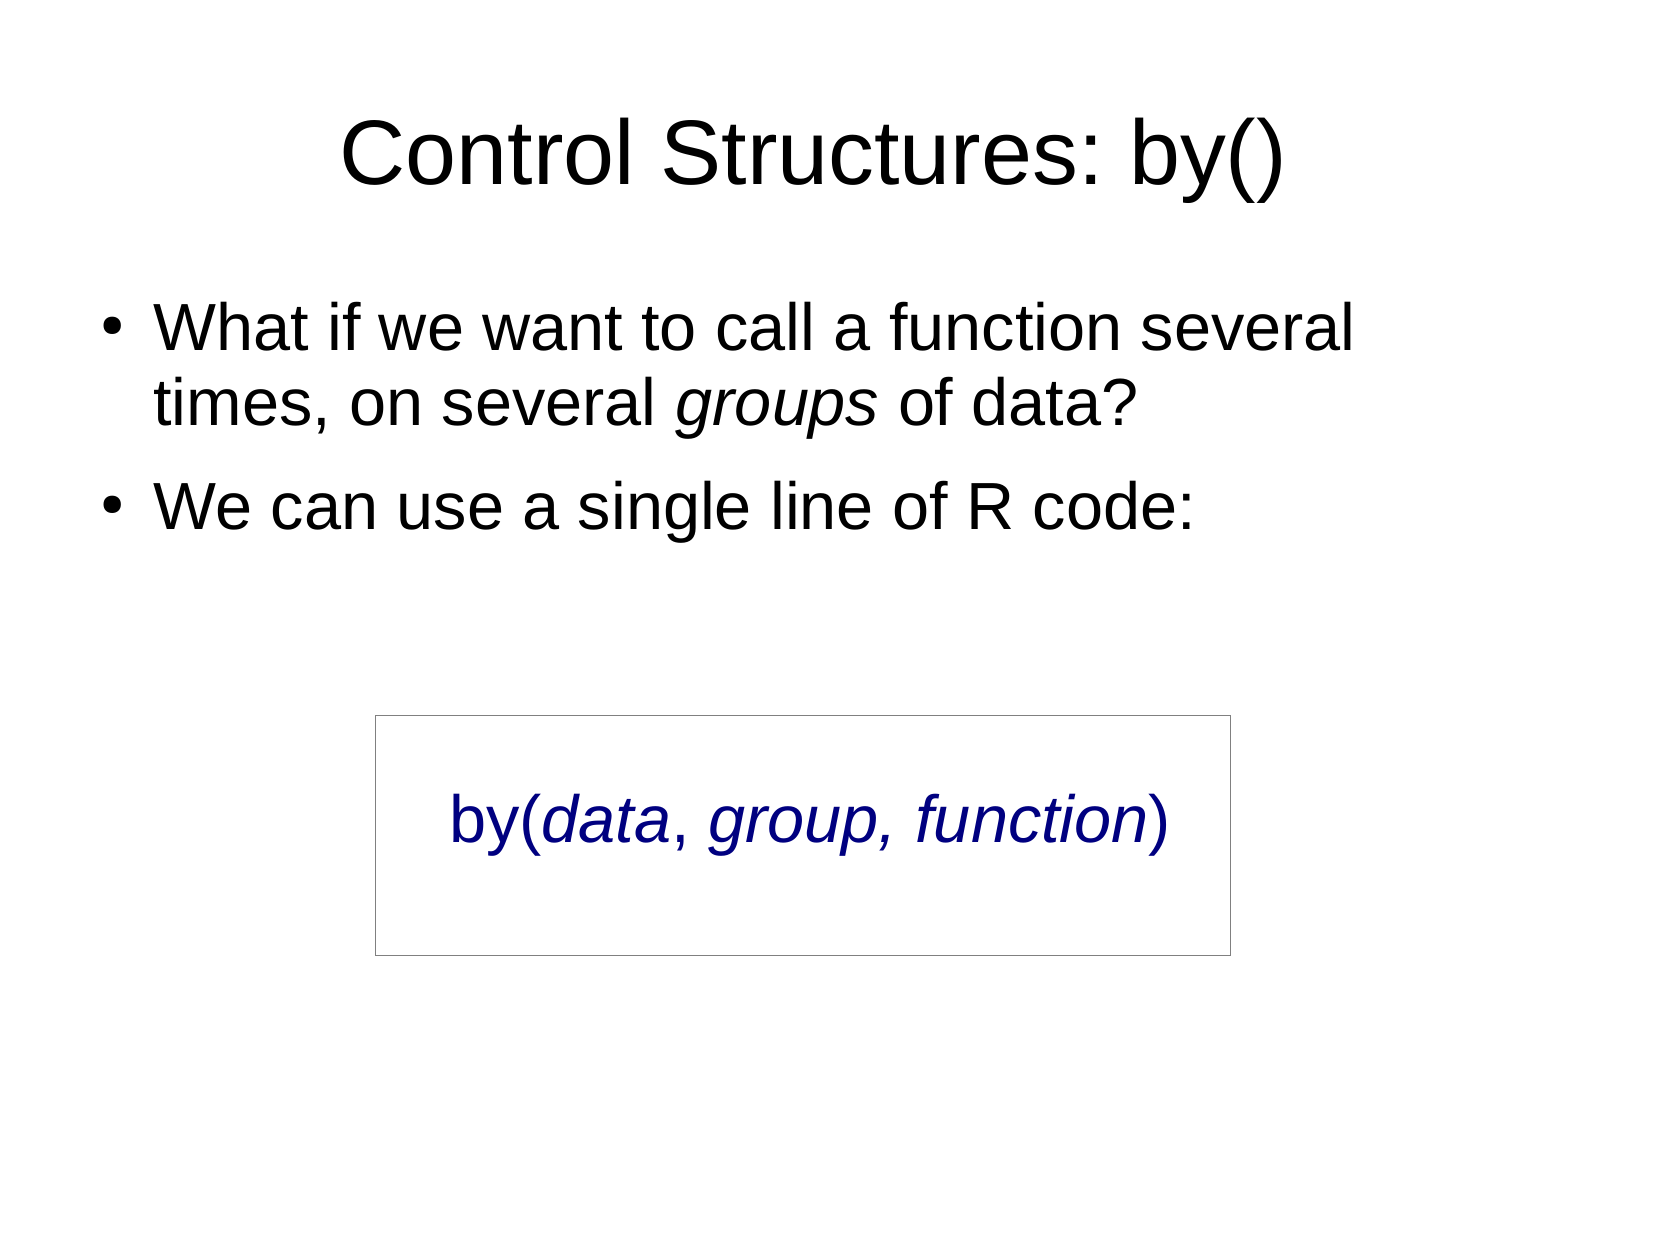

# Control Structures: by()
What if we want to call a function several times, on several groups of data?
We can use a single line of R code:
by(data, group, function)